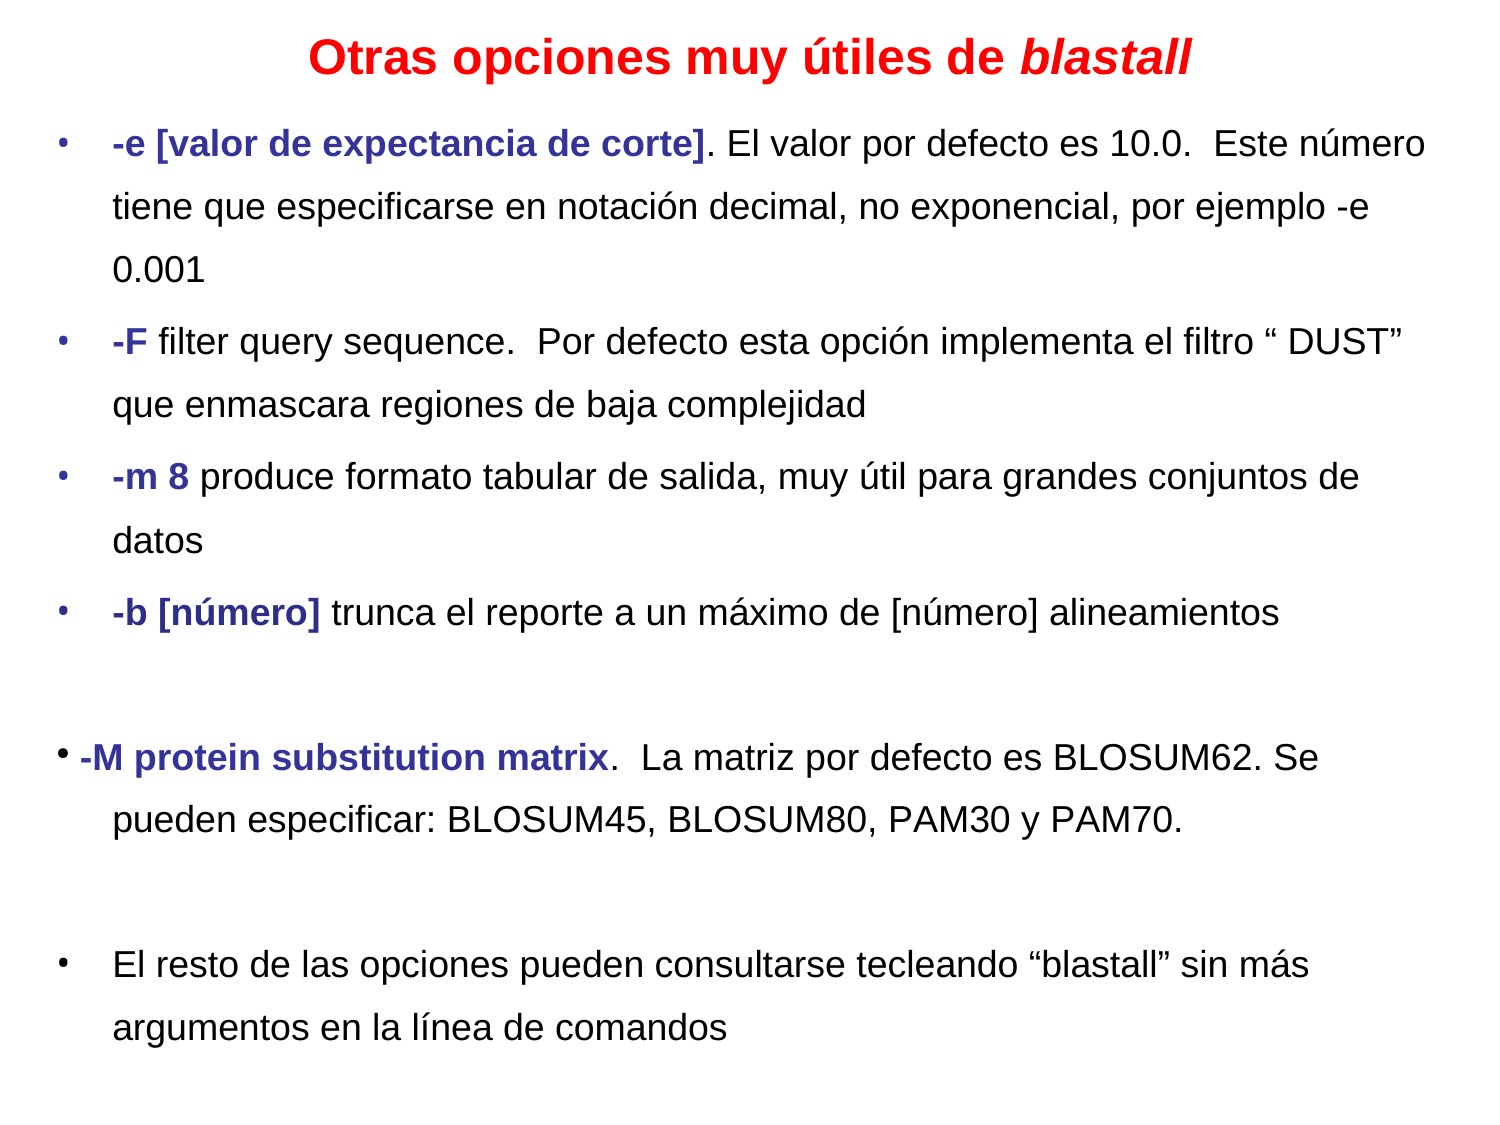

Otras opciones muy útiles de blastall
# -e [valor de expectancia de corte]. El valor por defecto es 10.0. Este número tiene que especificarse en notación decimal, no exponencial, por ejemplo -e 0.001
-F filter query sequence. Por defecto esta opción implementa el filtro “ DUST” que enmascara regiones de baja complejidad
-m 8 produce formato tabular de salida, muy útil para grandes conjuntos de datos
-b [número] trunca el reporte a un máximo de [número] alineamientos
 -M protein substitution matrix. La matriz por defecto es BLOSUM62. Se pueden especificar: BLOSUM45, BLOSUM80, PAM30 y PAM70.
El resto de las opciones pueden consultarse tecleando “blastall” sin más argumentos en la línea de comandos